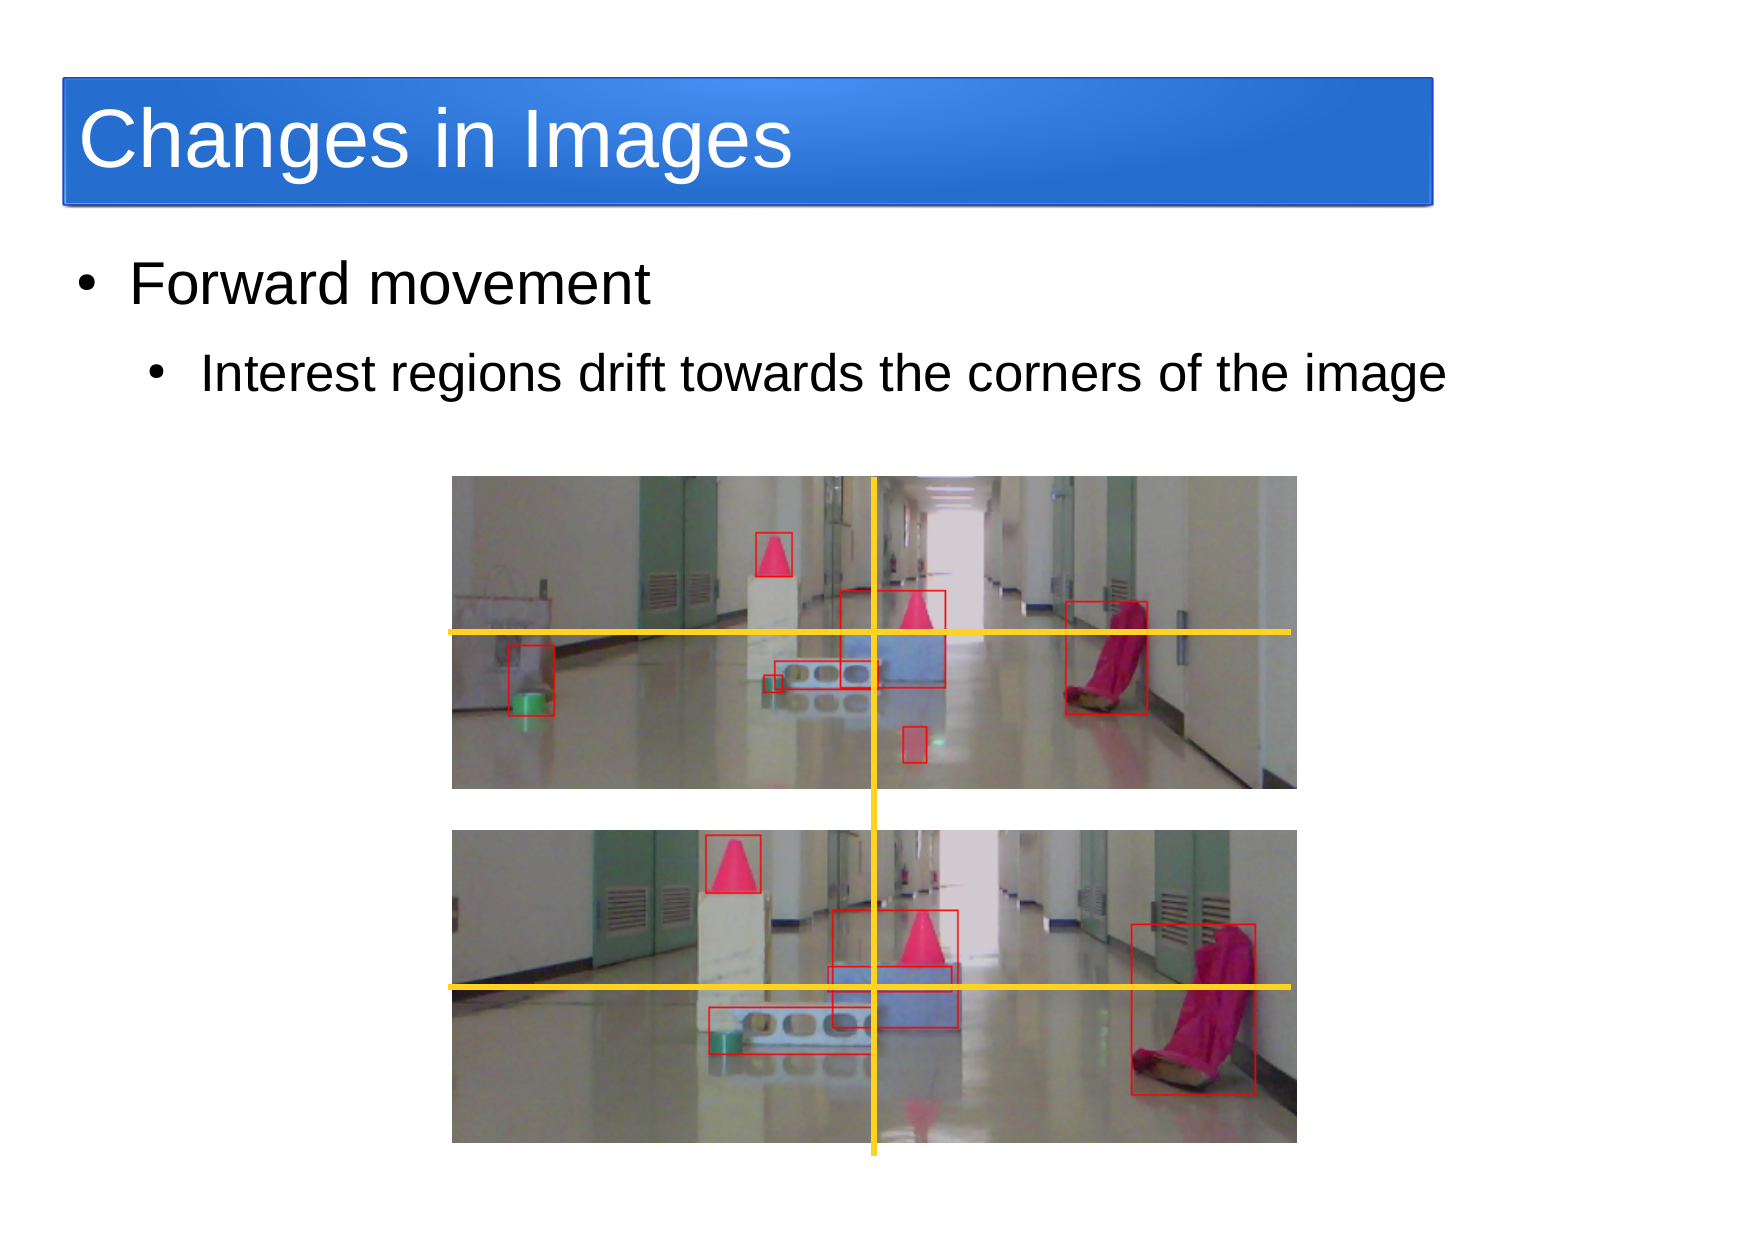

# Changes in Images
Forward movement
Interest regions drift towards the corners of the image